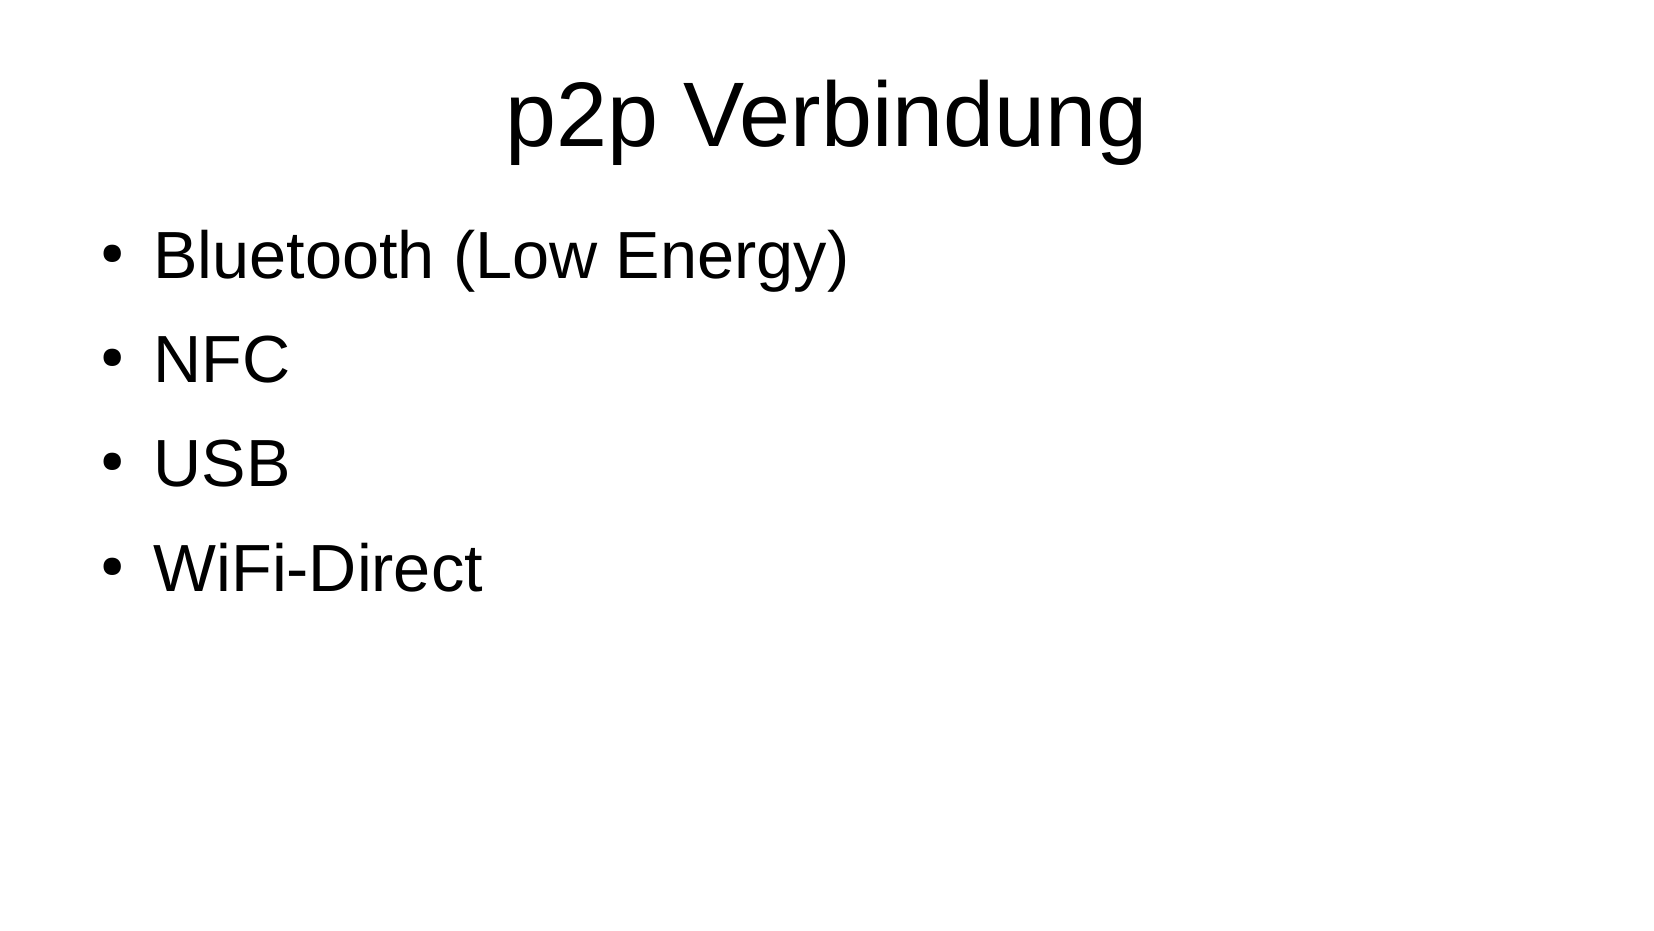

# p2p Verbindung
Bluetooth (Low Energy)
NFC
USB
WiFi-Direct